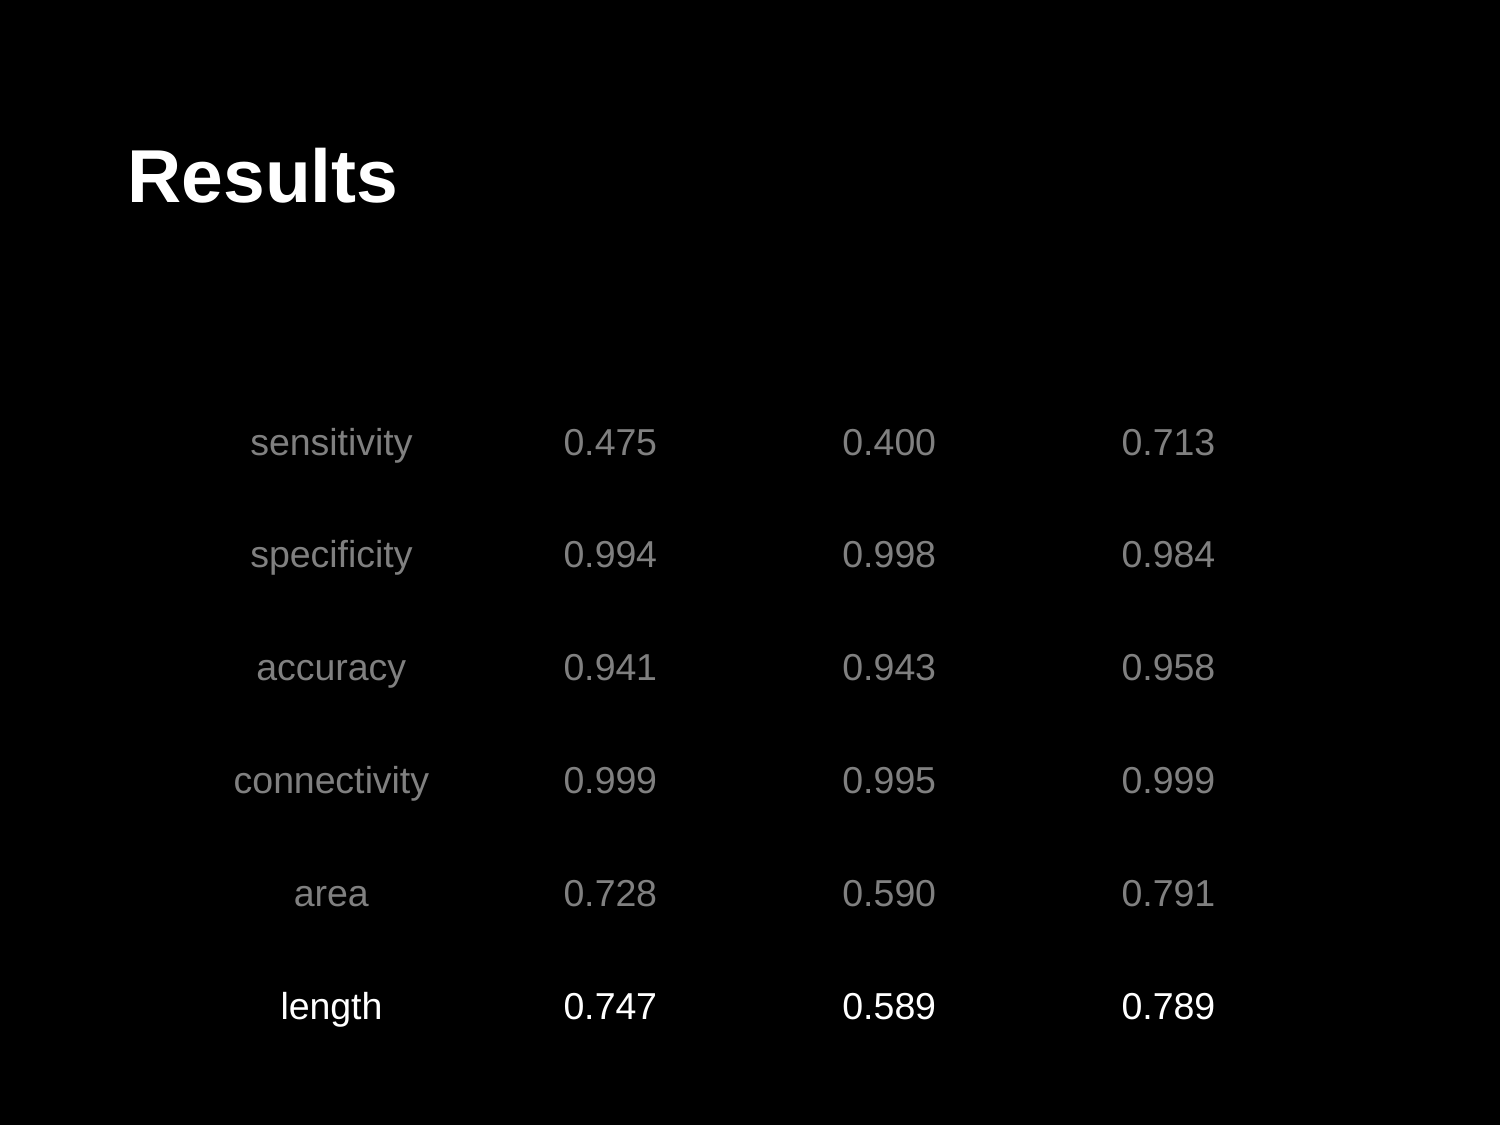

# Results
| healthy | Adaptive thresholding | Vesselness filter | Proposed method |
| --- | --- | --- | --- |
| sensitivity | 0.475 | 0.400 | 0.713 |
| specificity | 0.994 | 0.998 | 0.984 |
| accuracy | 0.941 | 0.943 | 0.958 |
| connectivity | 0.999 | 0.995 | 0.999 |
| area | 0.728 | 0.590 | 0.791 |
| length | 0.747 | 0.589 | 0.789 |